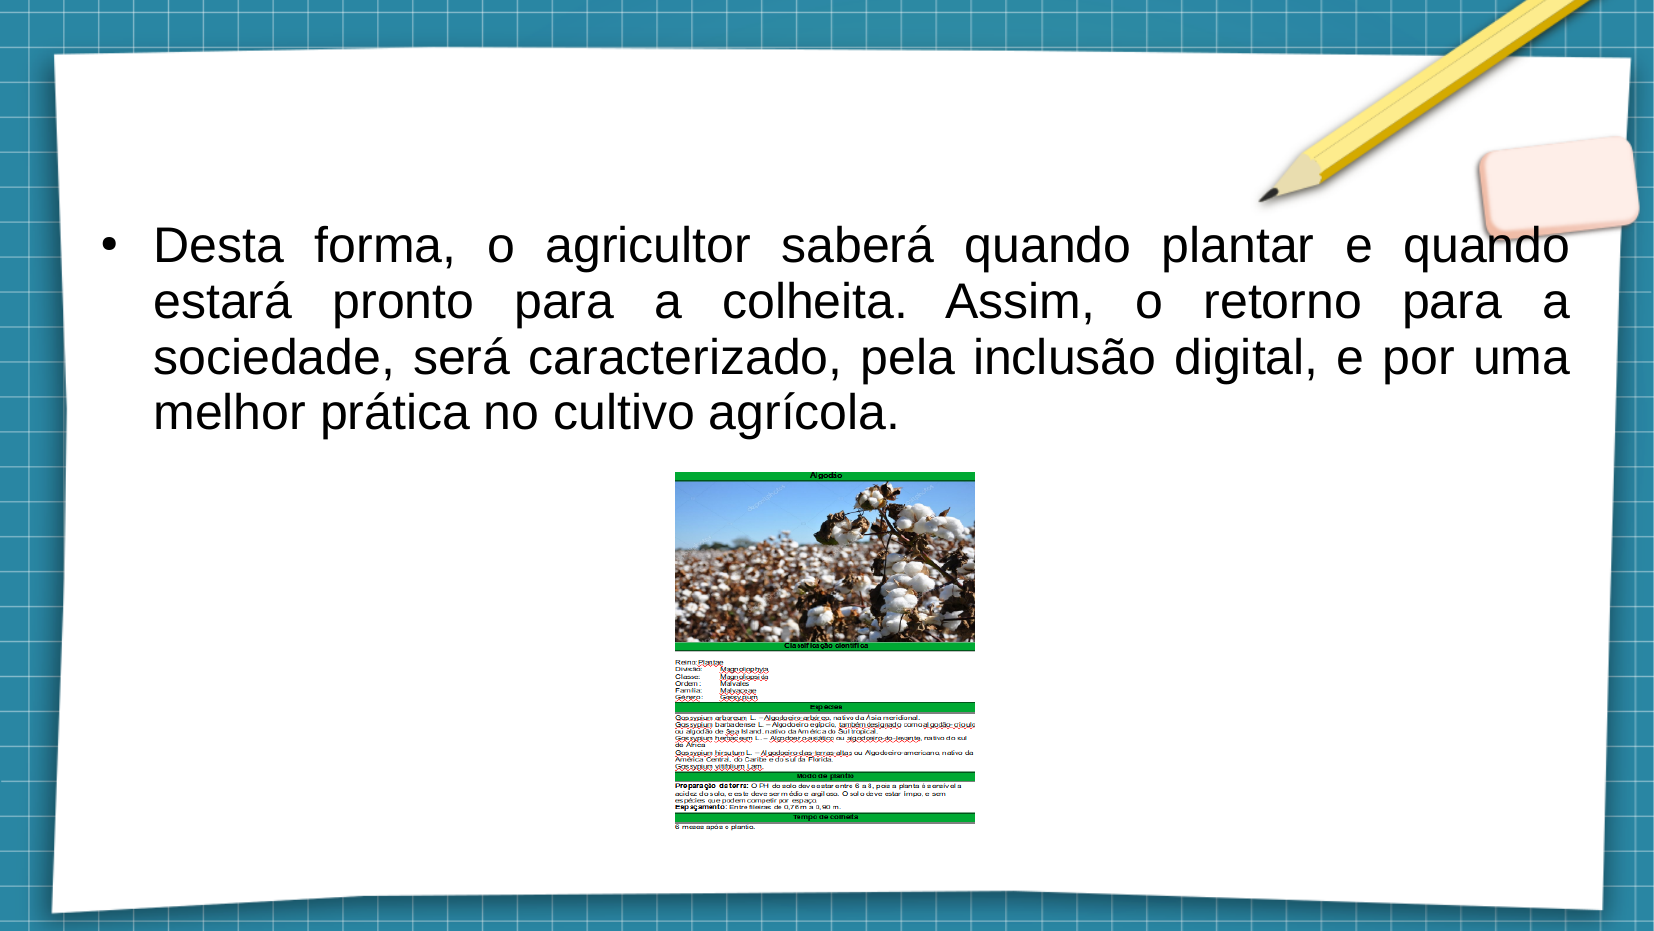

# Desta forma, o agricultor saberá quando plantar e quando estará pronto para a colheita. Assim, o retorno para a sociedade, será caracterizado, pela inclusão digital, e por uma melhor prática no cultivo agrícola.